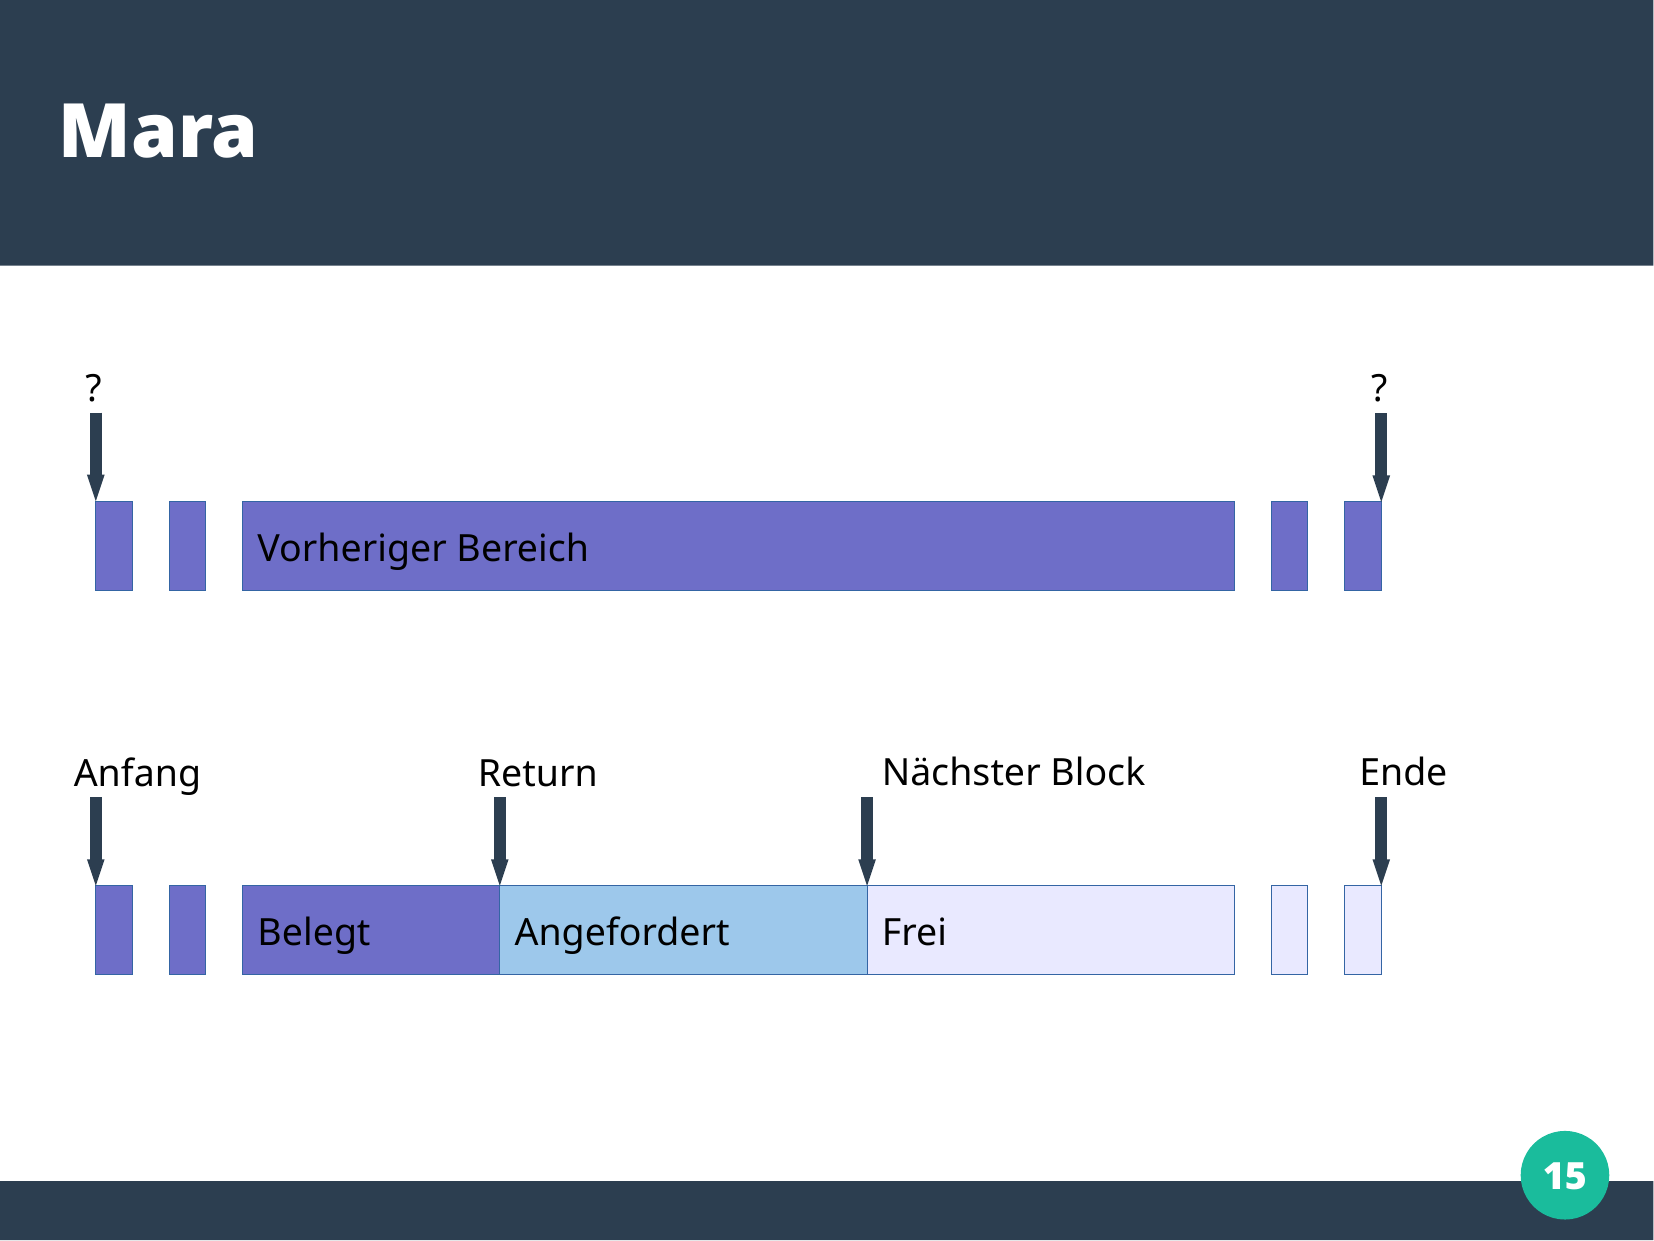

# Mara
?
?
Vorheriger Bereich
Nächster Block
Ende
Anfang
Return
Belegt
Angefordert
Frei
15